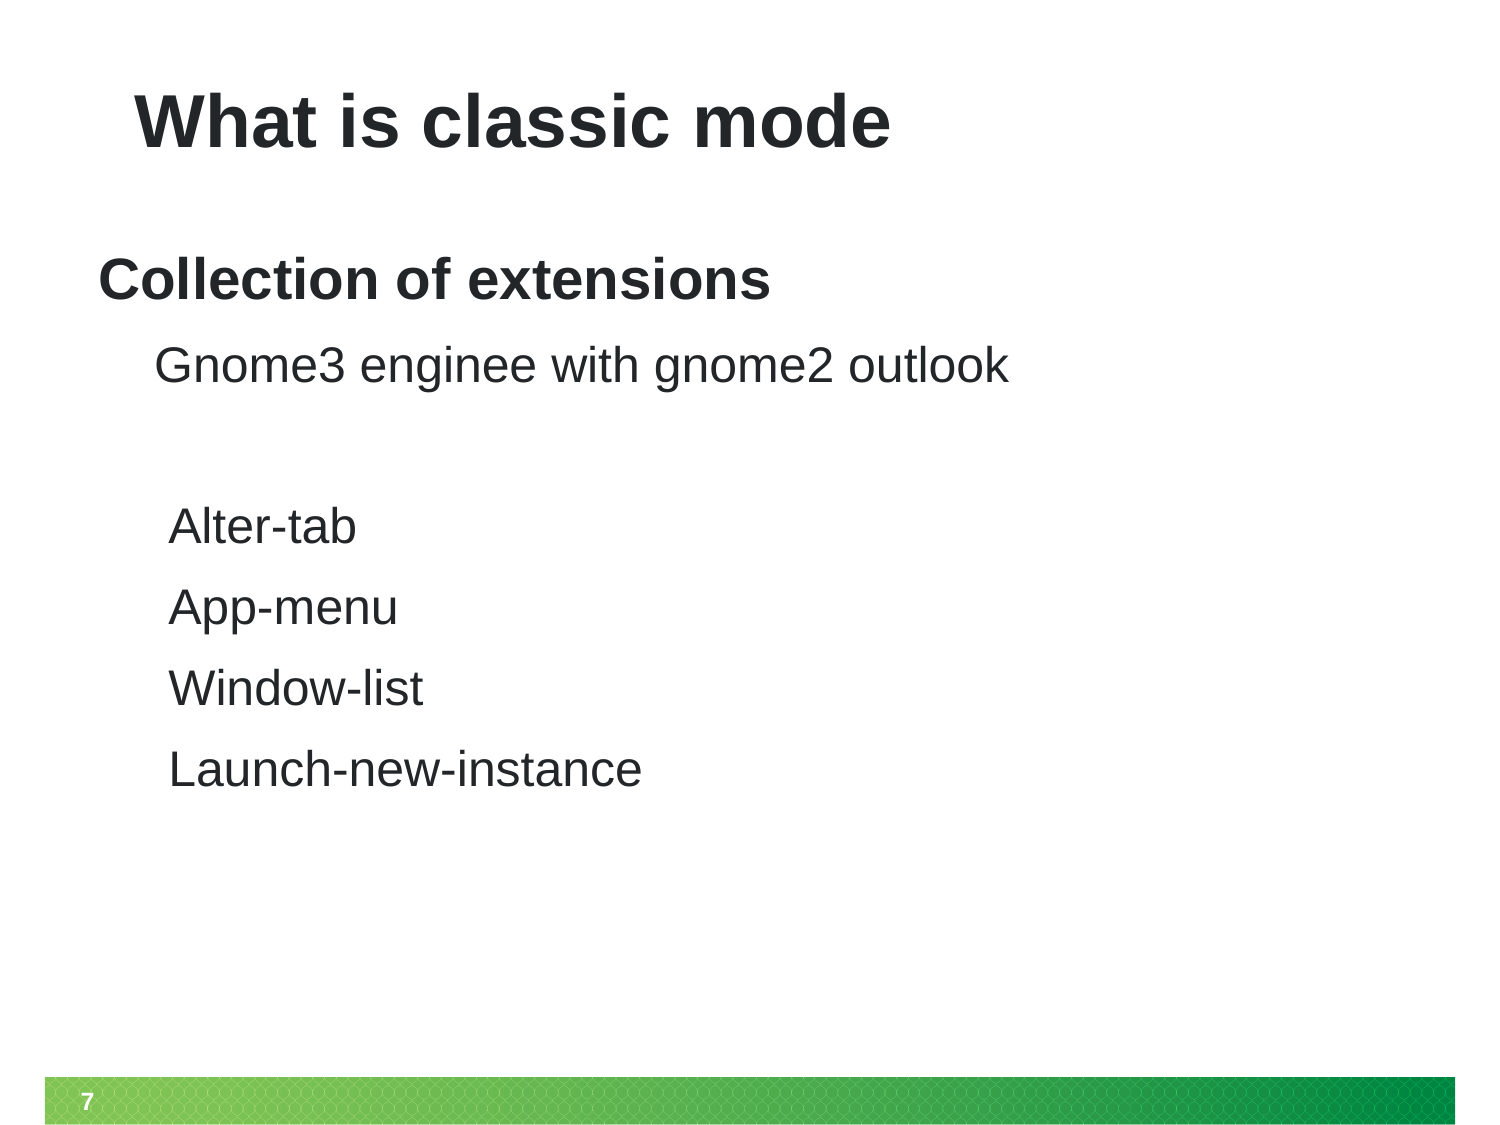

# What is classic mode
Collection of extensions
 Gnome3 enginee with gnome2 outlook
 Alter-tab
 App-menu
 Window-list
 Launch-new-instance